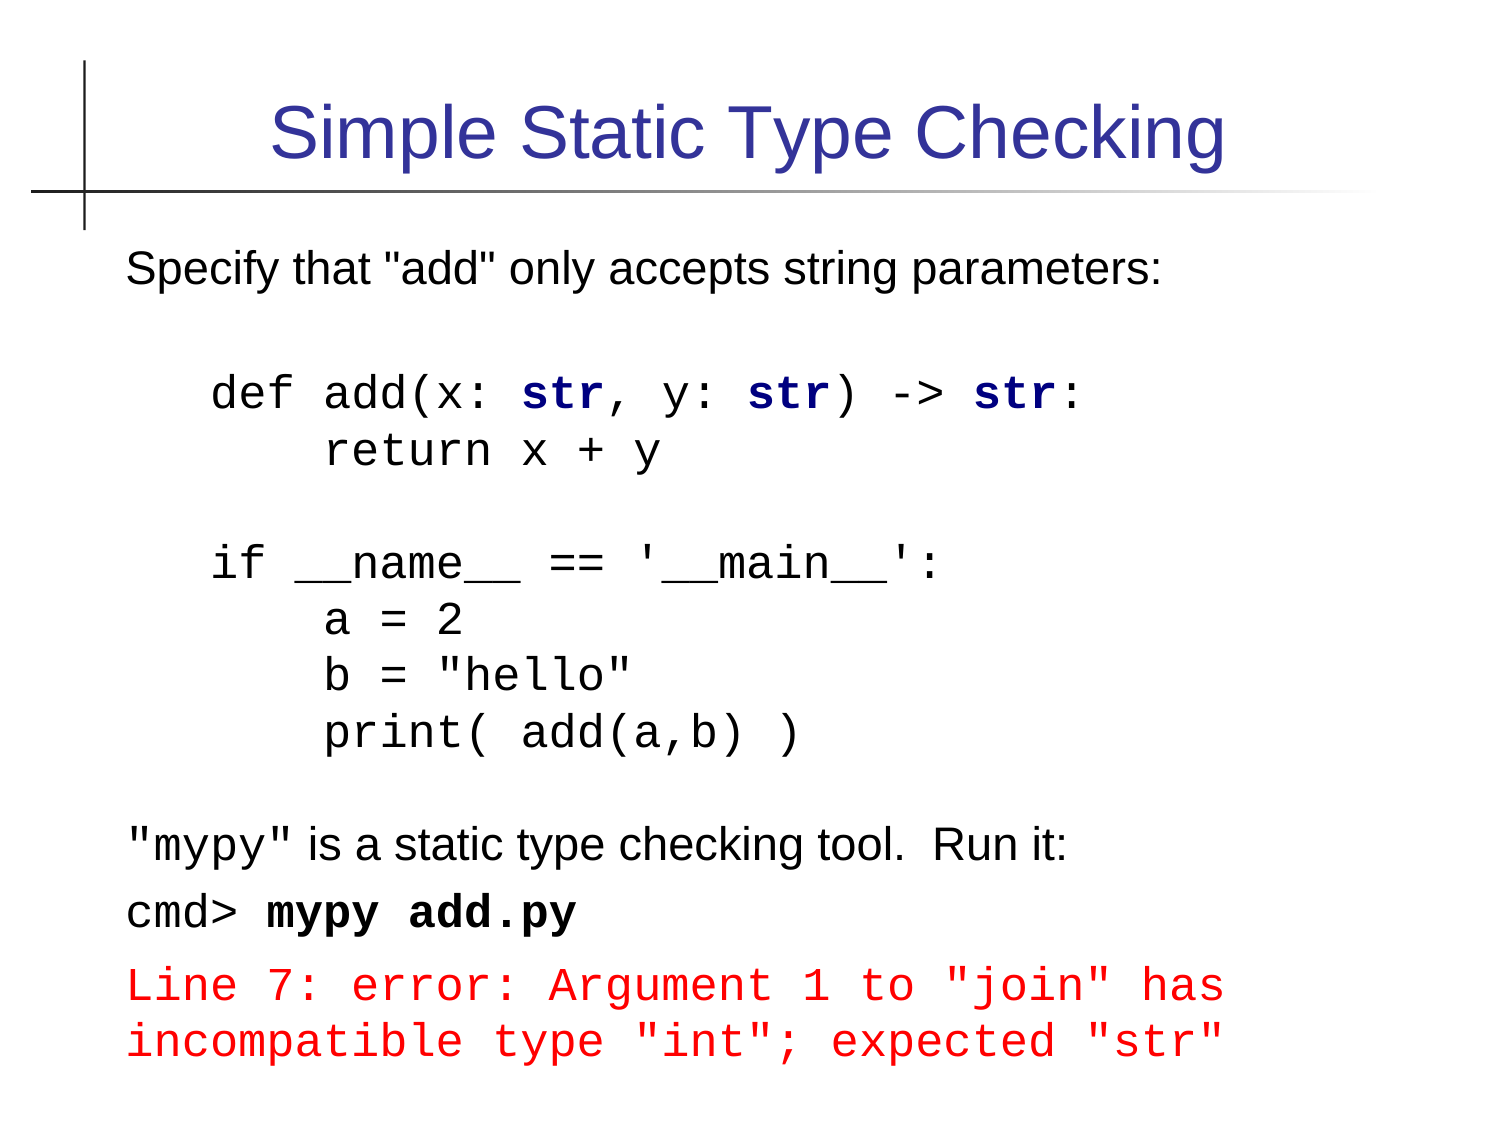

# Simple Static Type Checking
Specify that "add" only accepts string parameters:
 def add(x: str, y: str) -> str:
 return x + y
 if __name__ == '__main__':
 a = 2
 b = "hello"
 print( add(a,b) )
"mypy" is a static type checking tool. Run it:
cmd> mypy add.py
Line 7: error: Argument 1 to "join" has incompatible type "int"; expected "str"